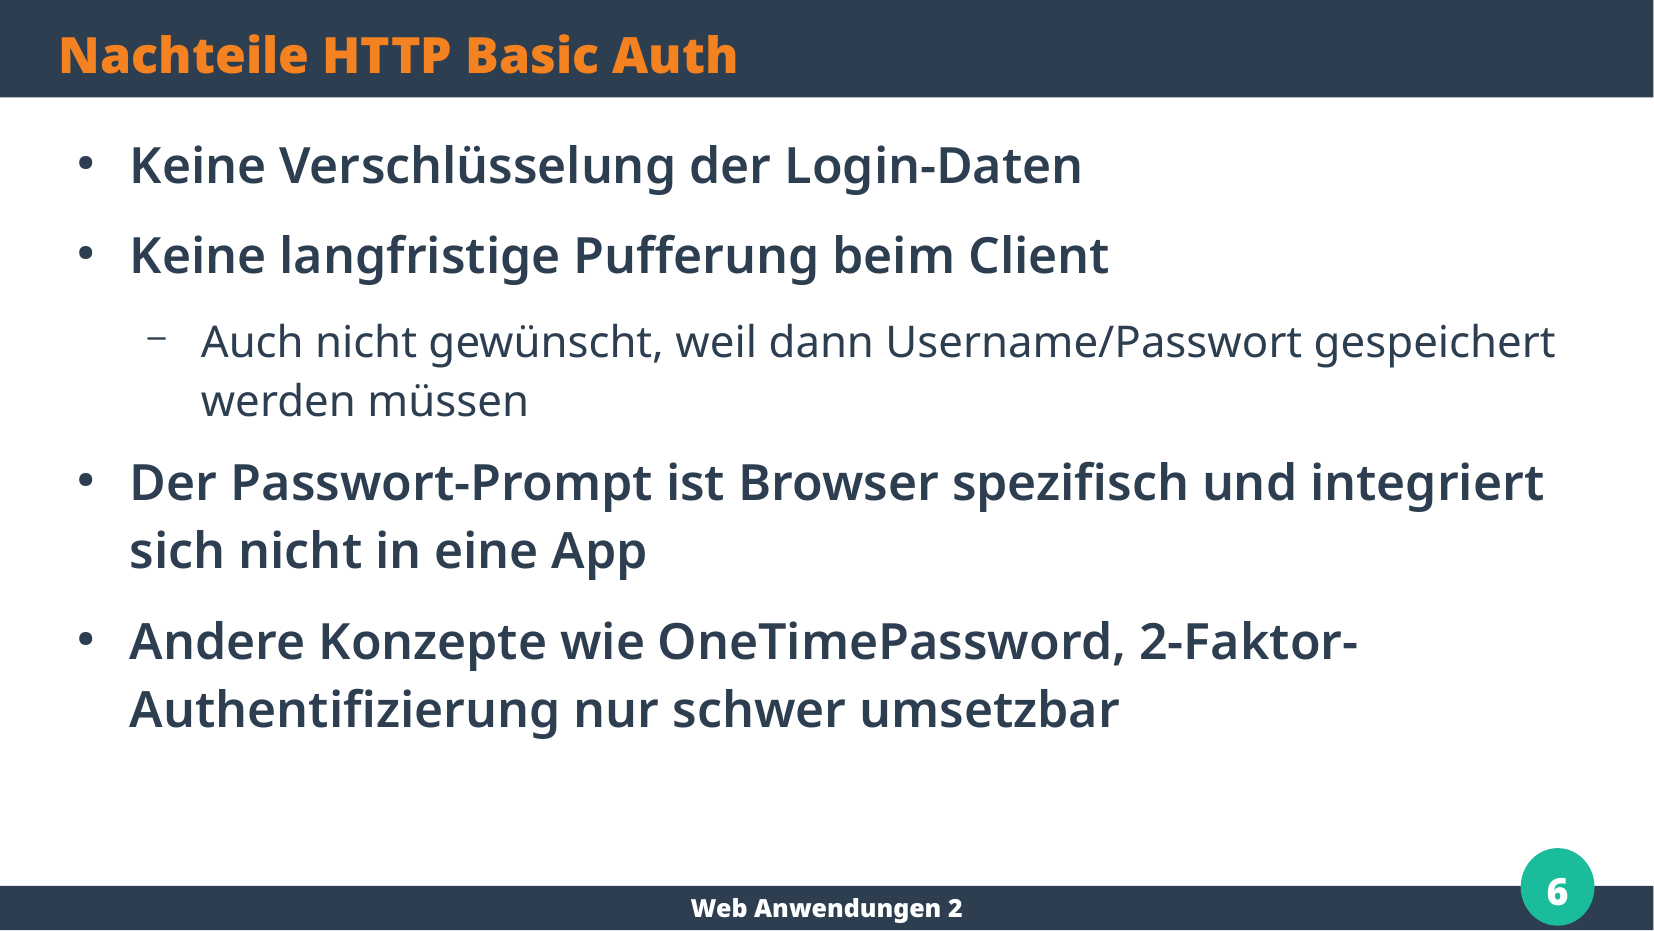

# Nachteile HTTP Basic Auth
Keine Verschlüsselung der Login-Daten
Keine langfristige Pufferung beim Client
Auch nicht gewünscht, weil dann Username/Passwort gespeichert werden müssen
Der Passwort-Prompt ist Browser spezifisch und integriert sich nicht in eine App
Andere Konzepte wie OneTimePassword, 2-Faktor-Authentifizierung nur schwer umsetzbar
6